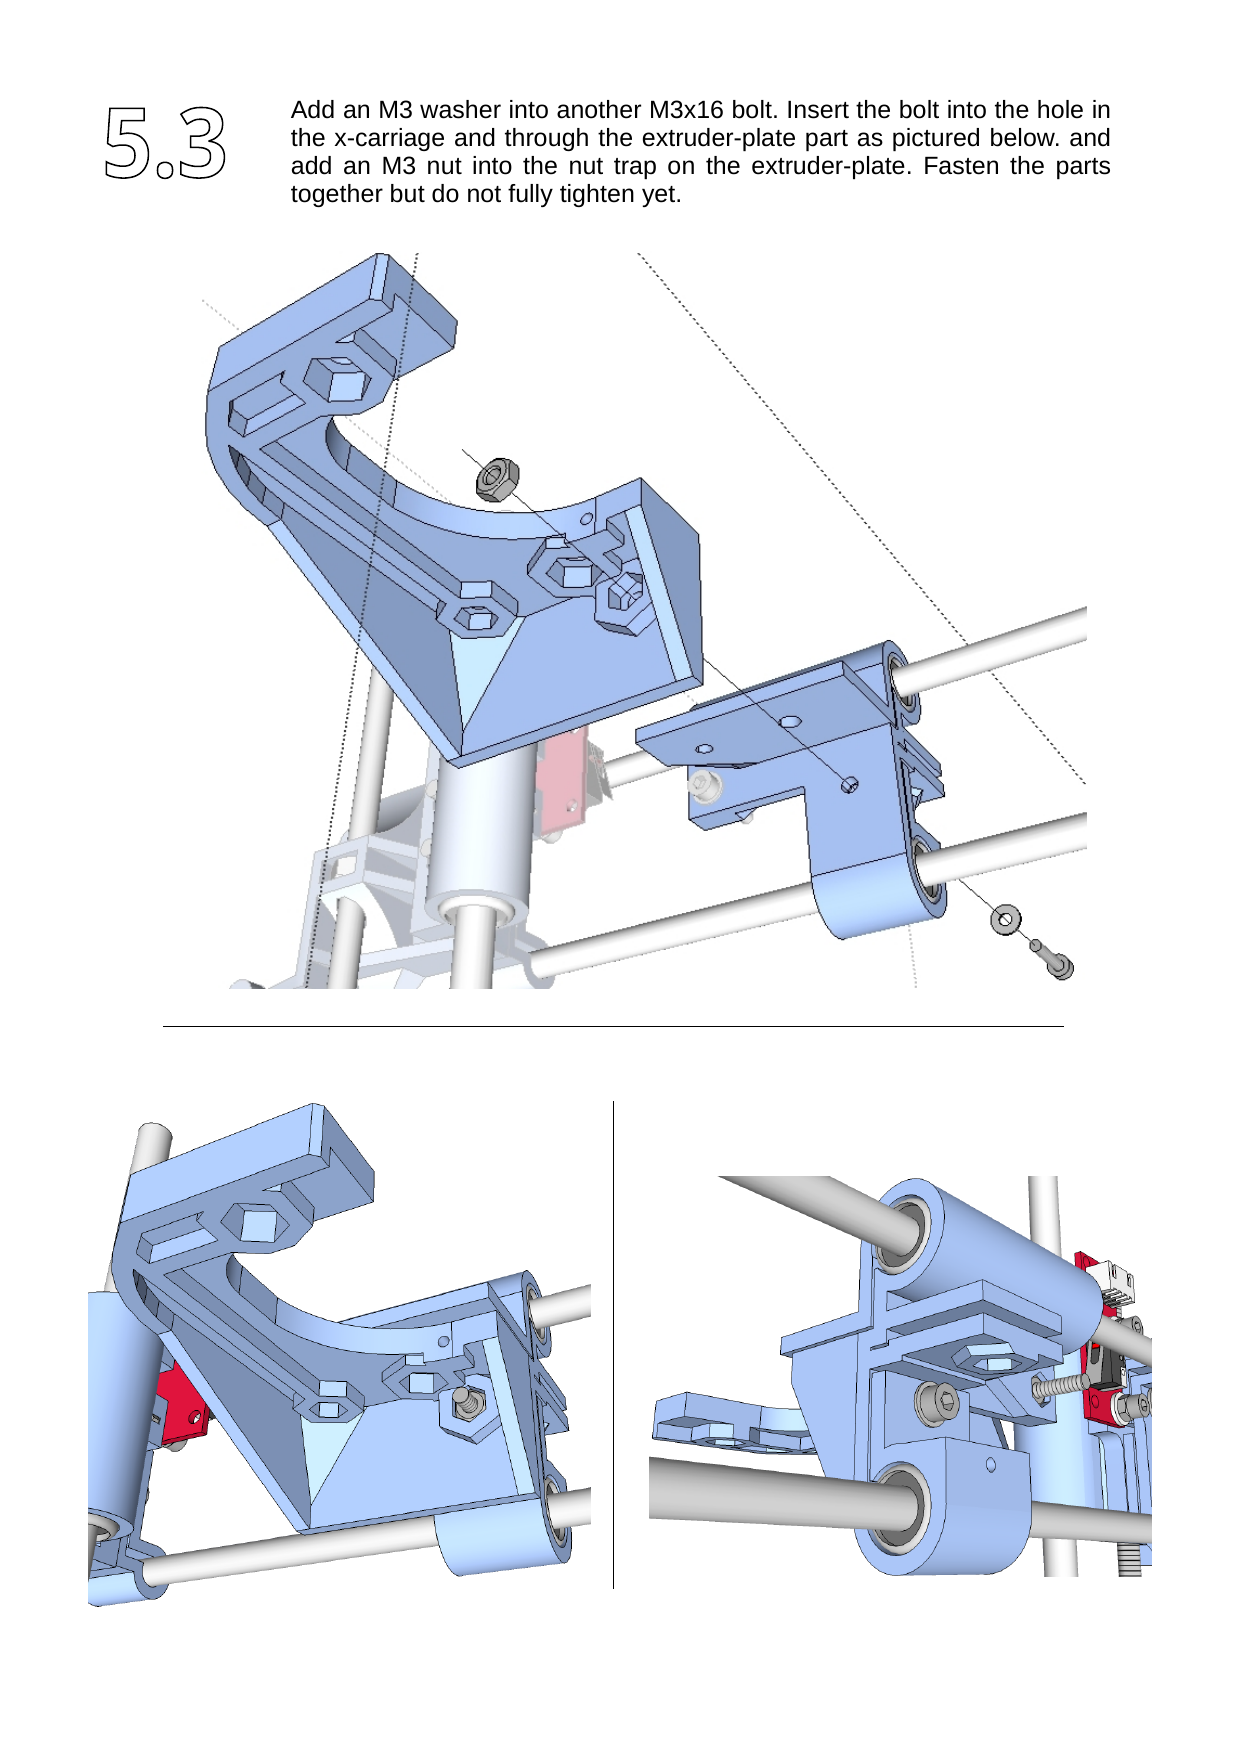

Add an M3 washer into another M3x16 bolt. Insert the bolt into the hole in the x-carriage and through the extruder-plate part as pictured below. and add an M3 nut into the nut trap on the extruder-plate. Fasten the parts together but do not fully tighten yet.
5.3